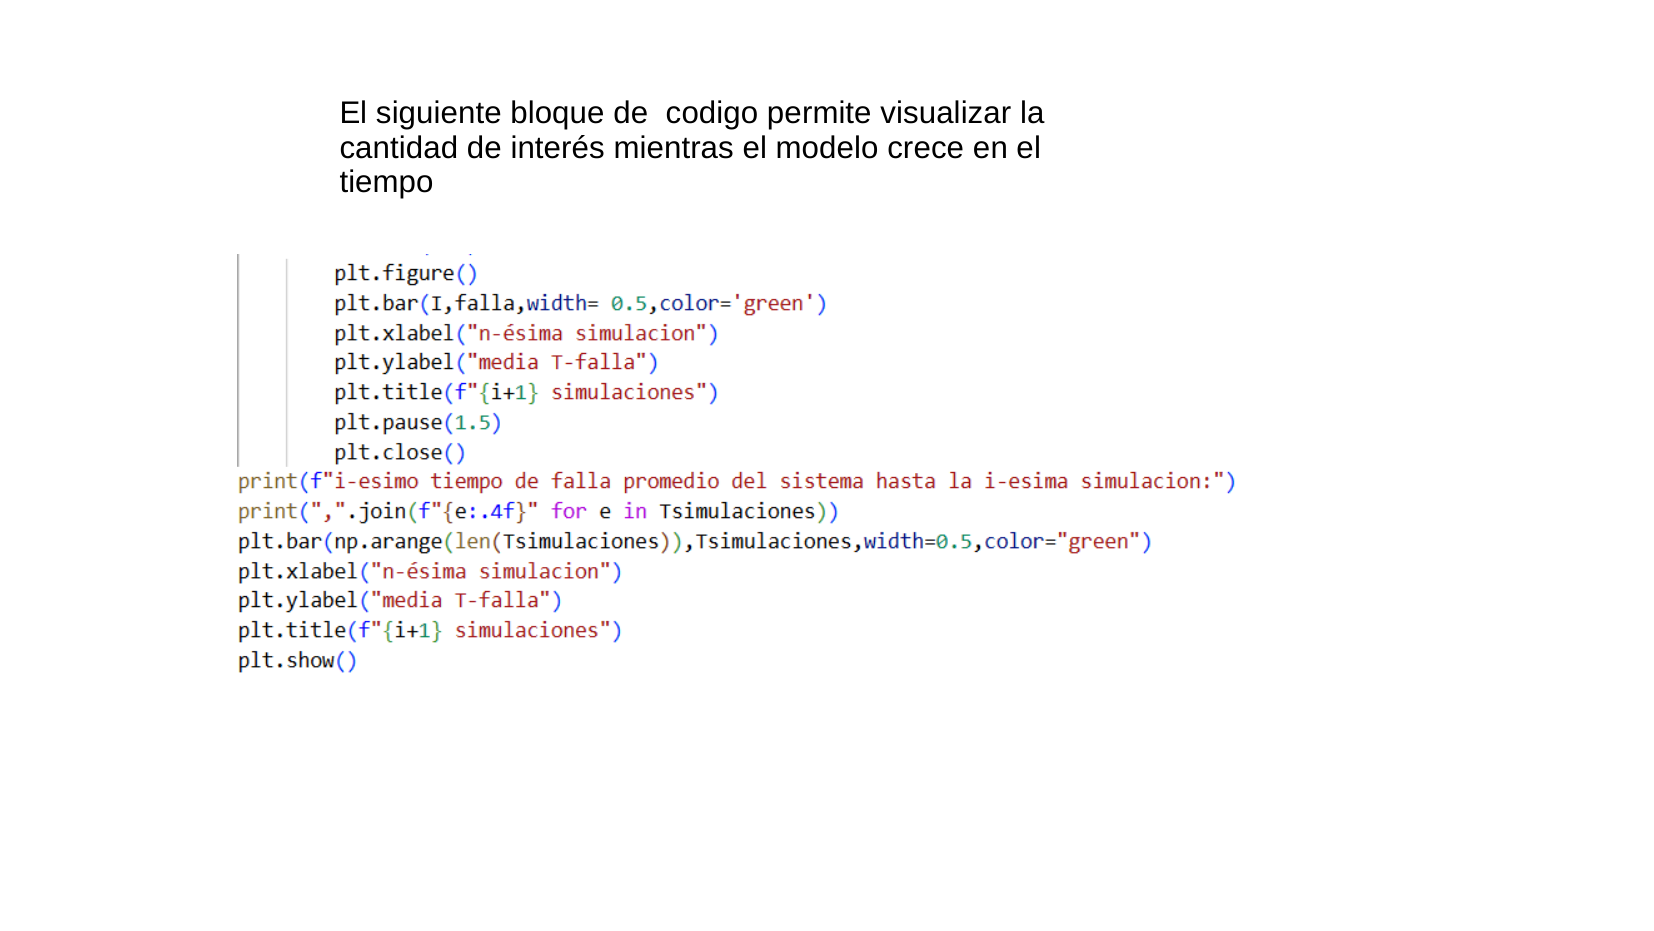

El siguiente bloque de codigo permite visualizar la cantidad de interés mientras el modelo crece en el tiempo